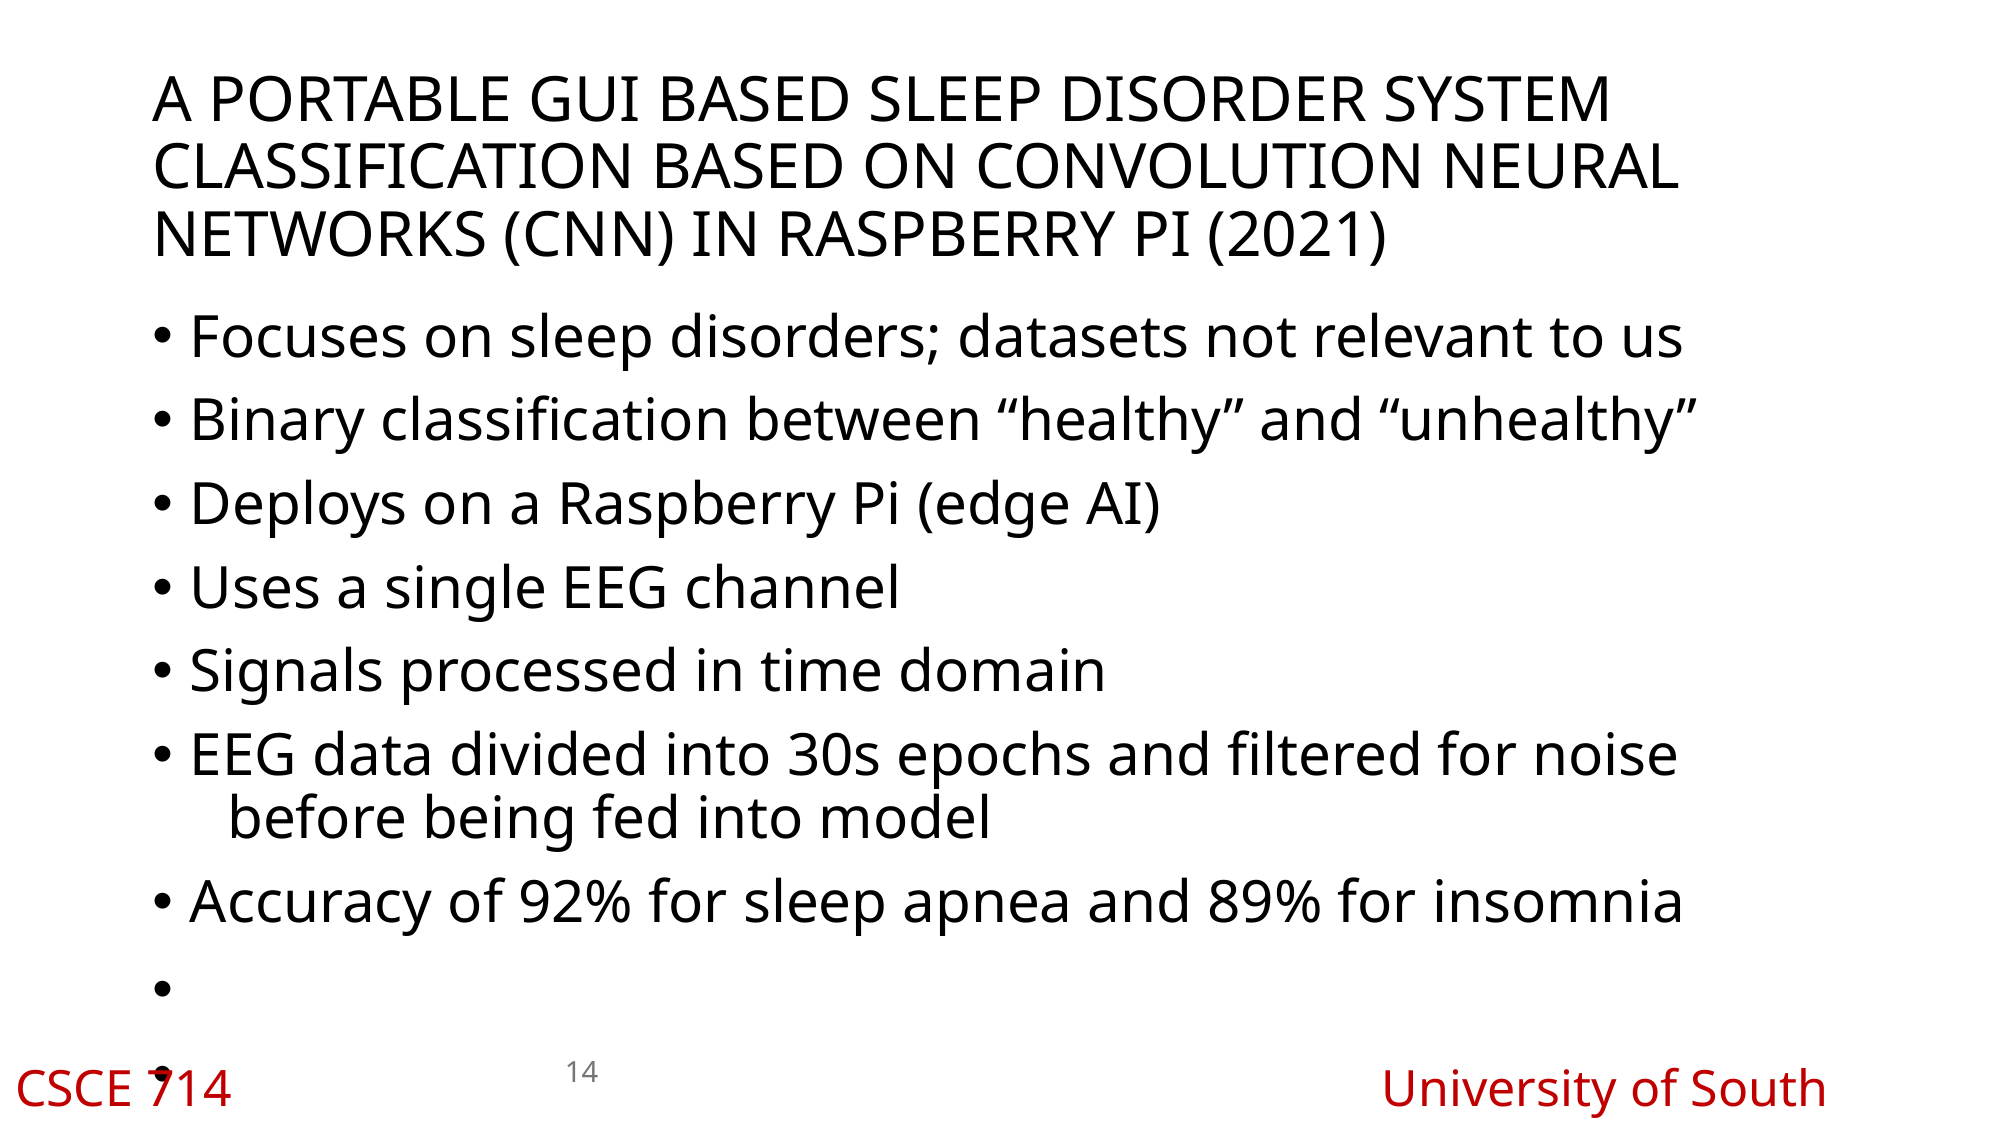

# A PORTABLE GUI BASED SLEEP DISORDER SYSTEM CLASSIFICATION BASED ON CONVOLUTION NEURAL NETWORKS (CNN) IN RASPBERRY PI (2021)
Focuses on sleep disorders; datasets not relevant to us
Binary classification between “healthy” and “unhealthy”
Deploys on a Raspberry Pi (edge AI)
Uses a single EEG channel
Signals processed in time domain
EEG data divided into 30s epochs and filtered for noise before being fed into model
Accuracy of 92% for sleep apnea and 89% for insomnia
CSCE 714
University of South Carolina